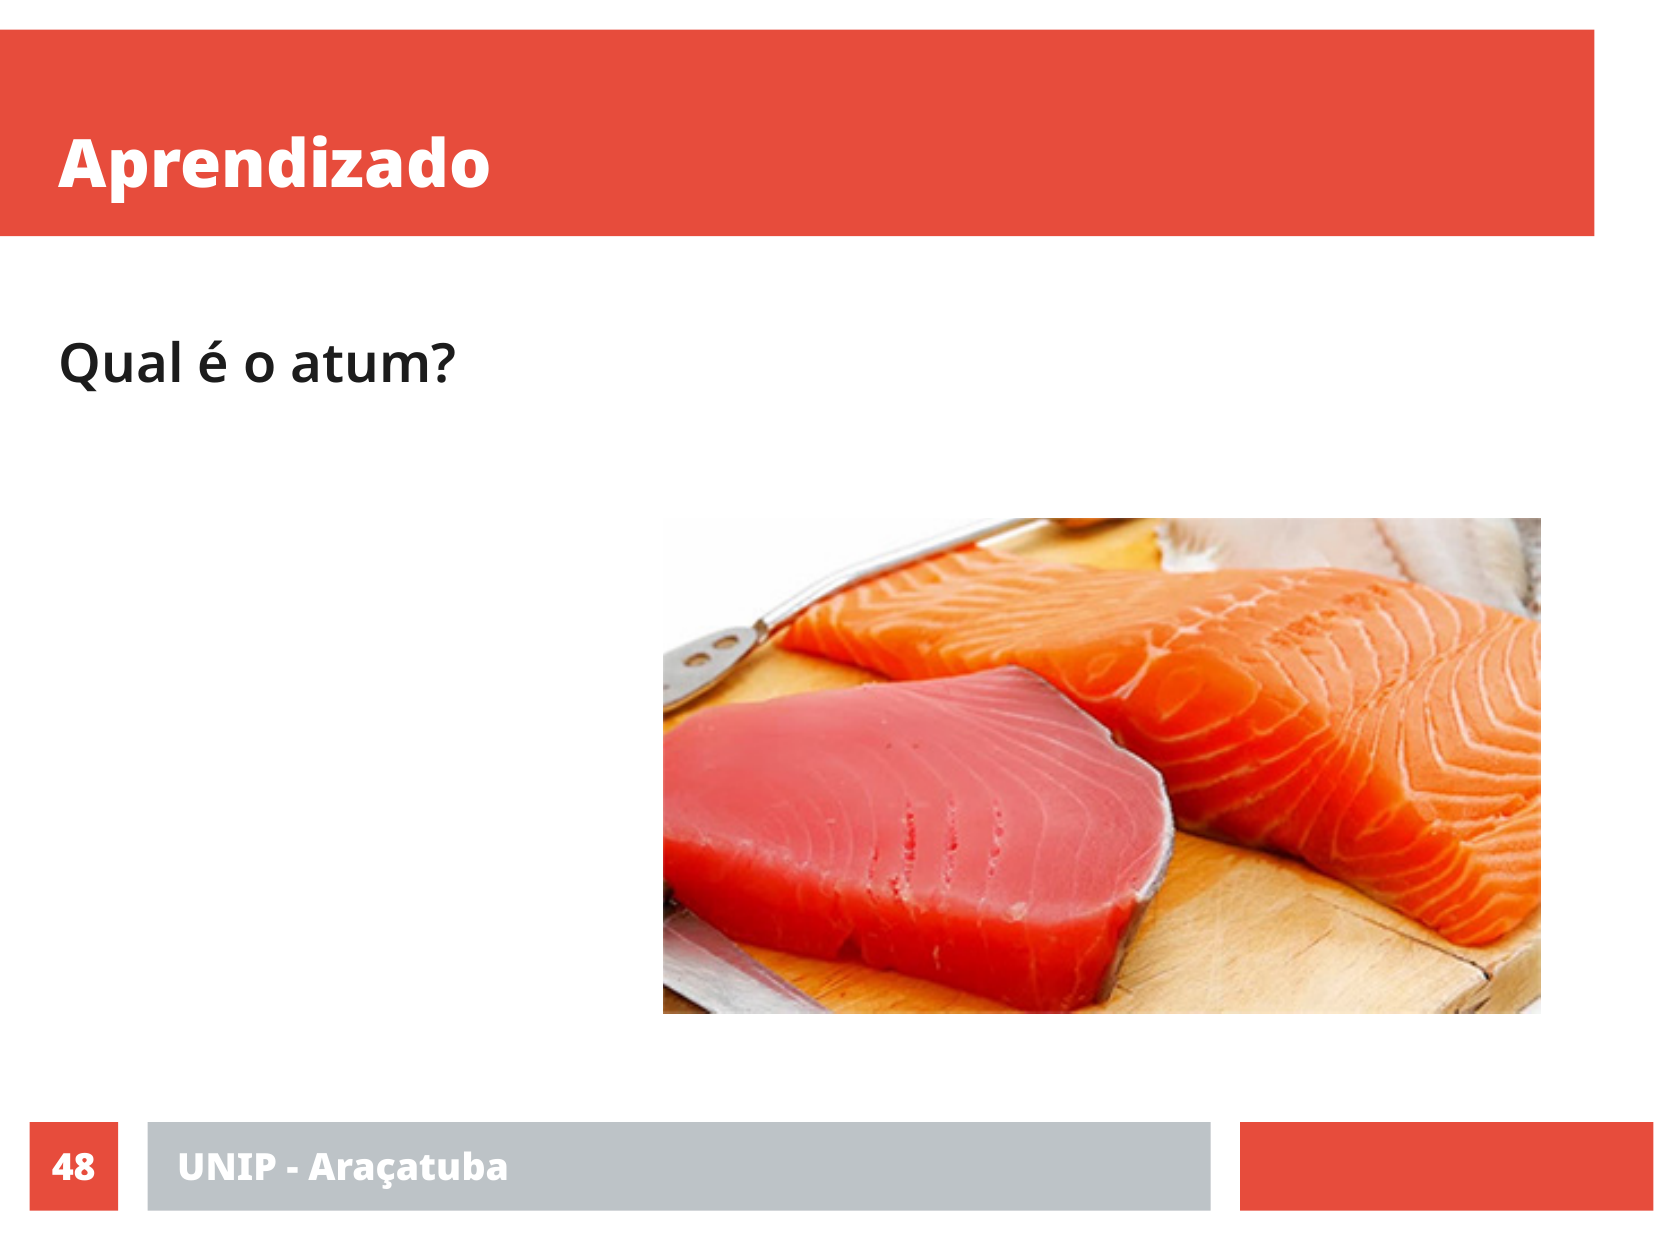

# Aprendizado
Qual é o atum?
48
UNIP - Araçatuba